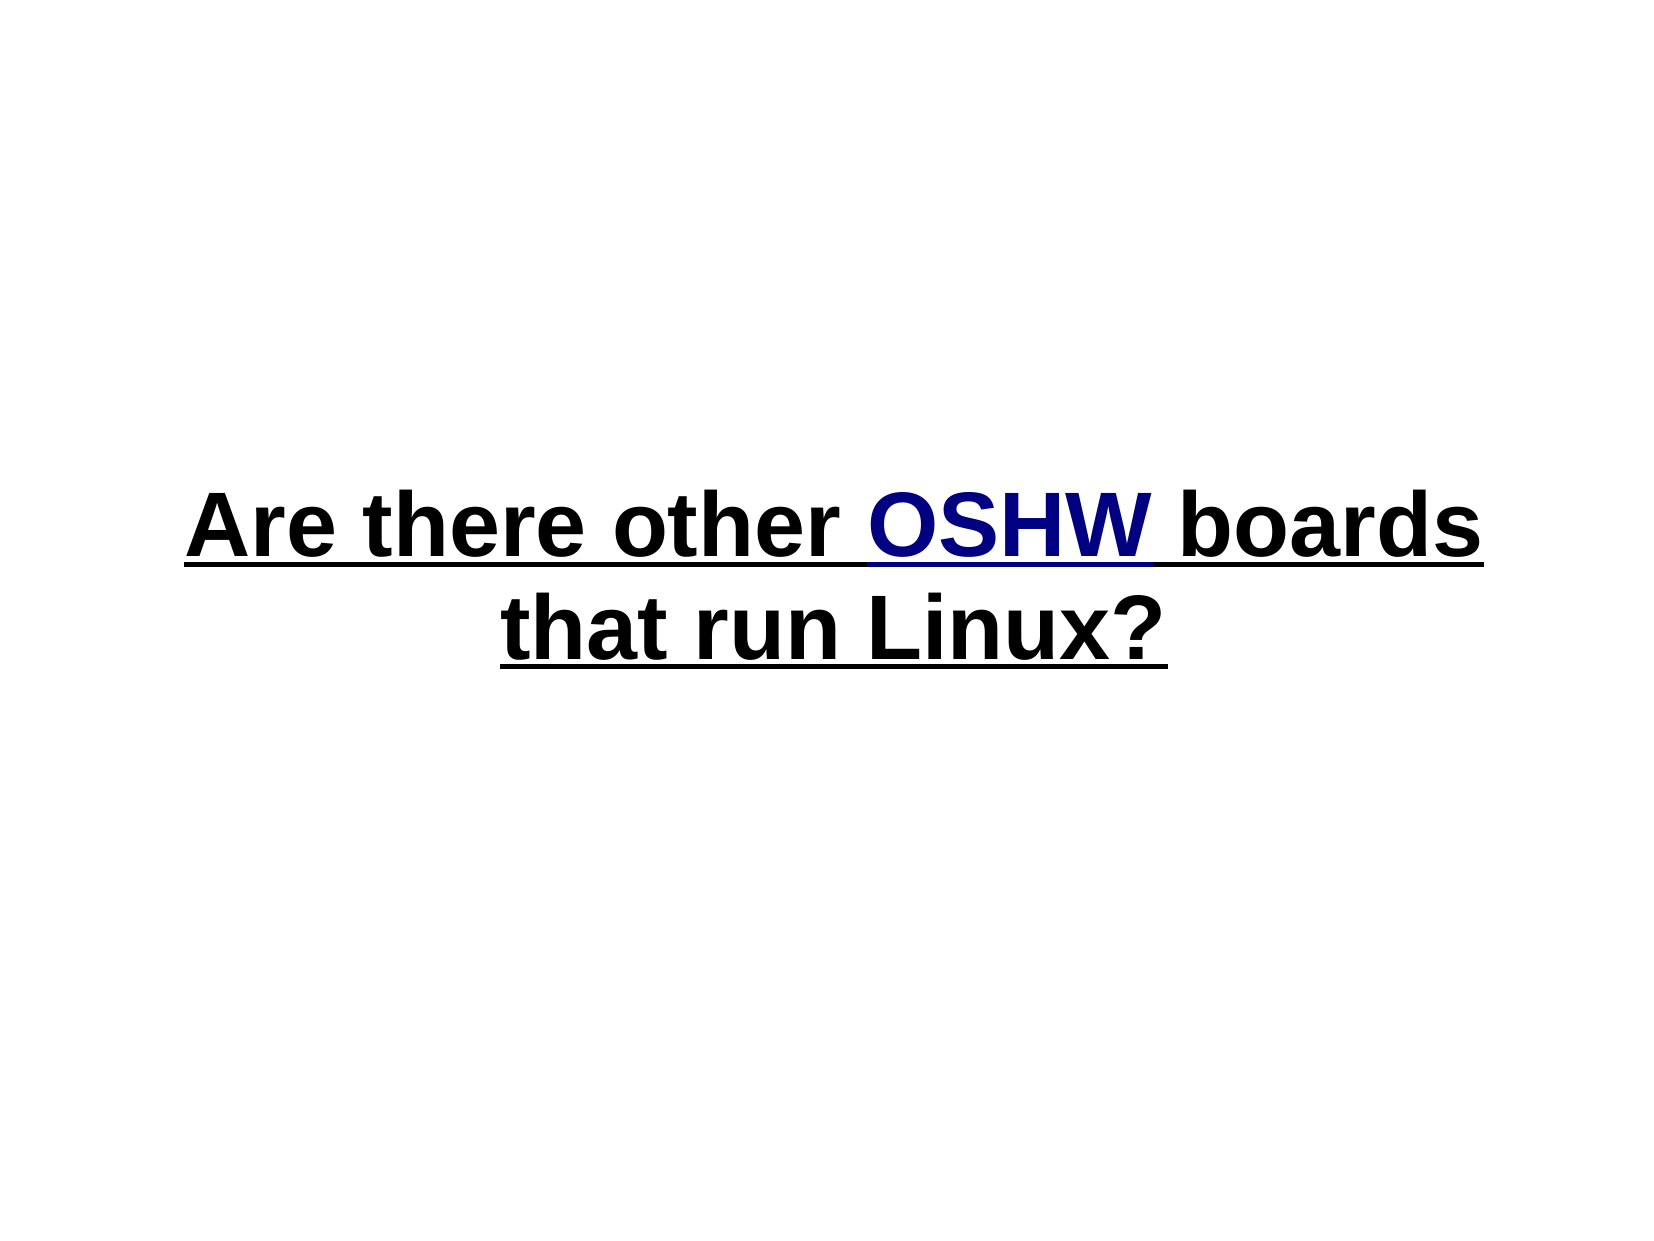

# Are there other OSHW boards that run Linux?